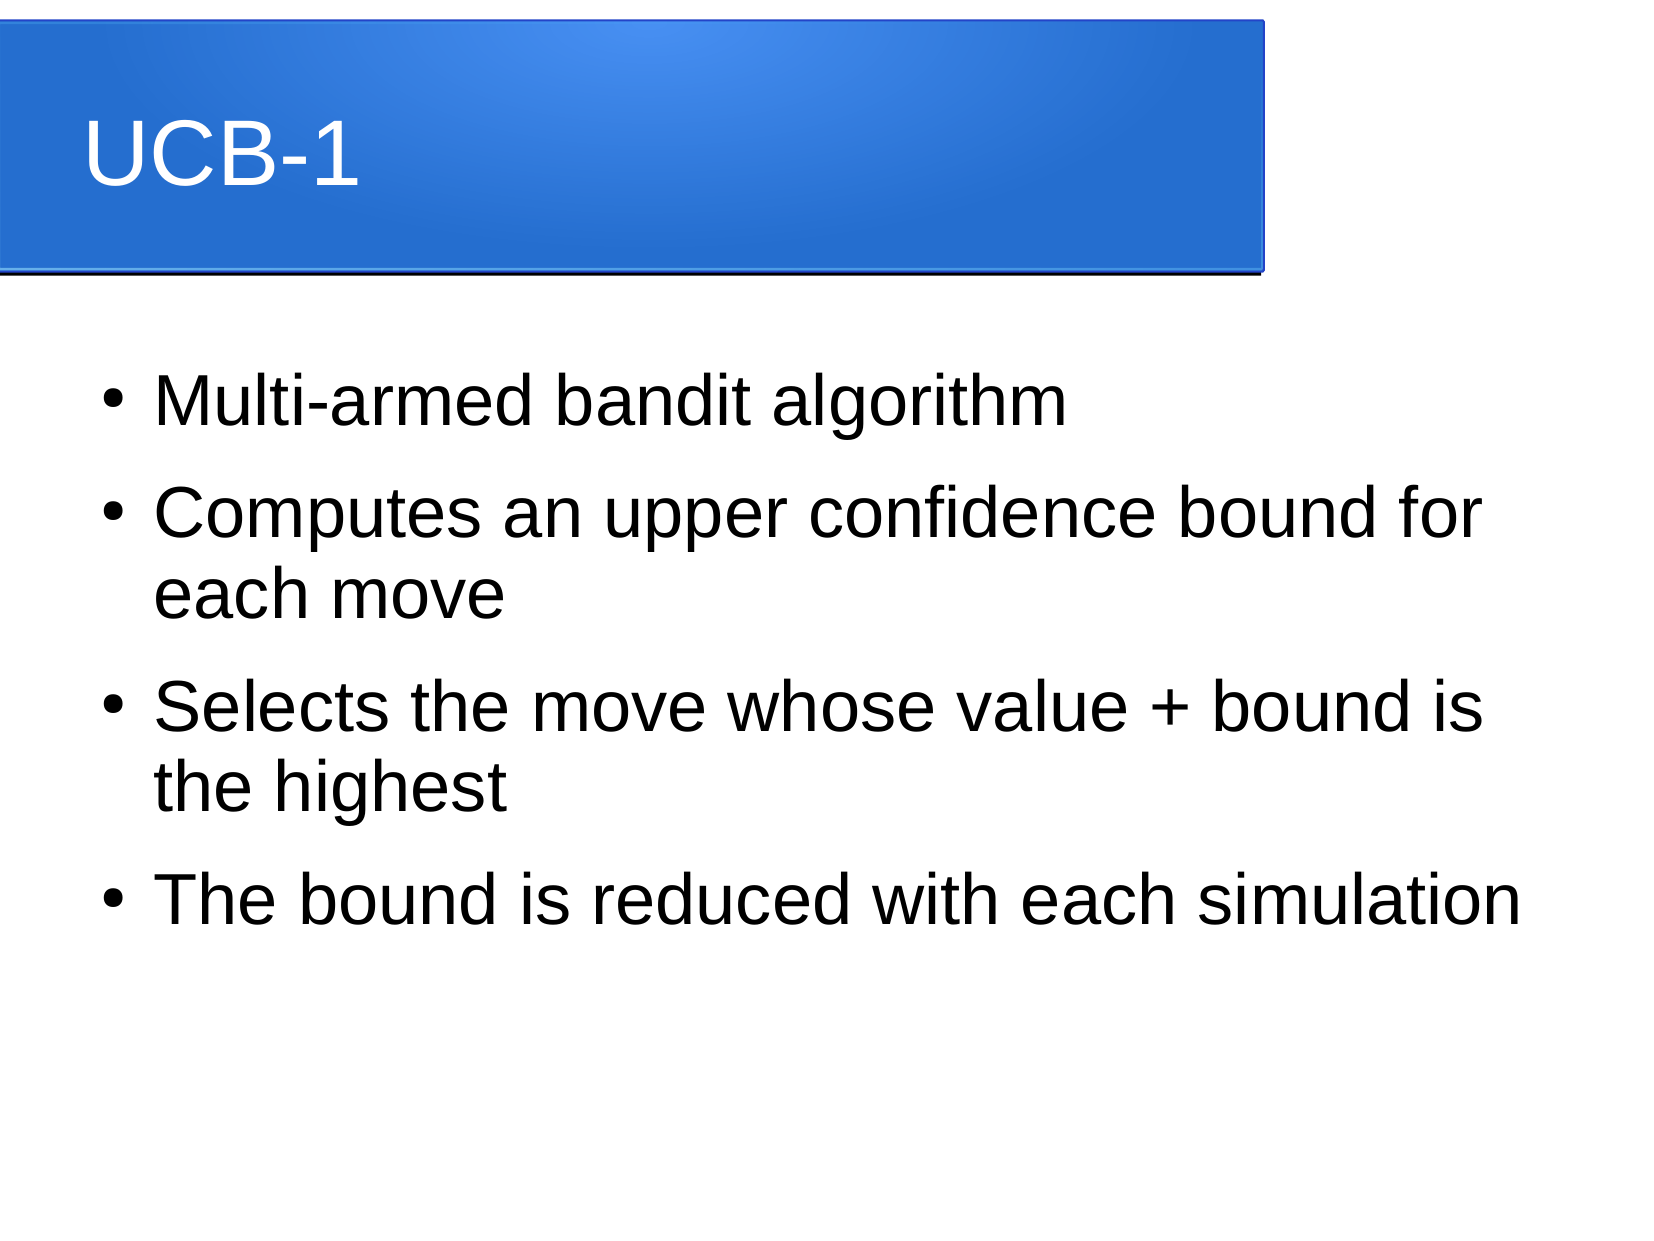

# UCB-1
Multi-armed bandit algorithm
Computes an upper confidence bound for each move
Selects the move whose value + bound is the highest
The bound is reduced with each simulation